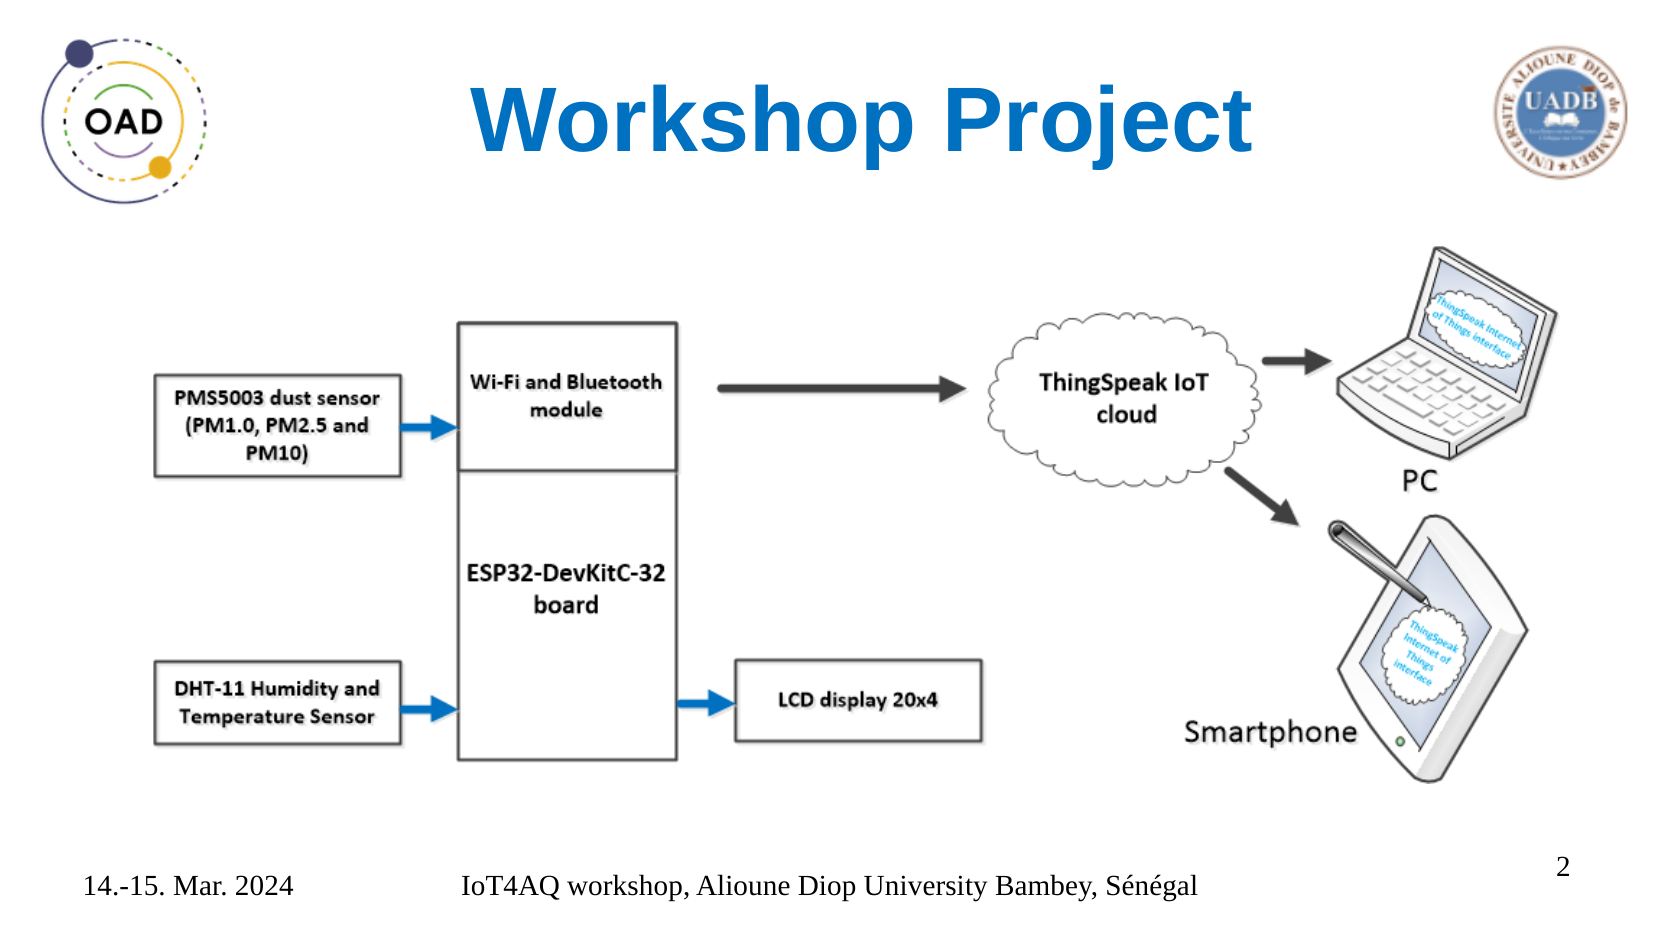

# Workshop Project
IoT4AQ workshop, Alioune Diop University Bambey, Sénégal
14.-15. Mar. 2024